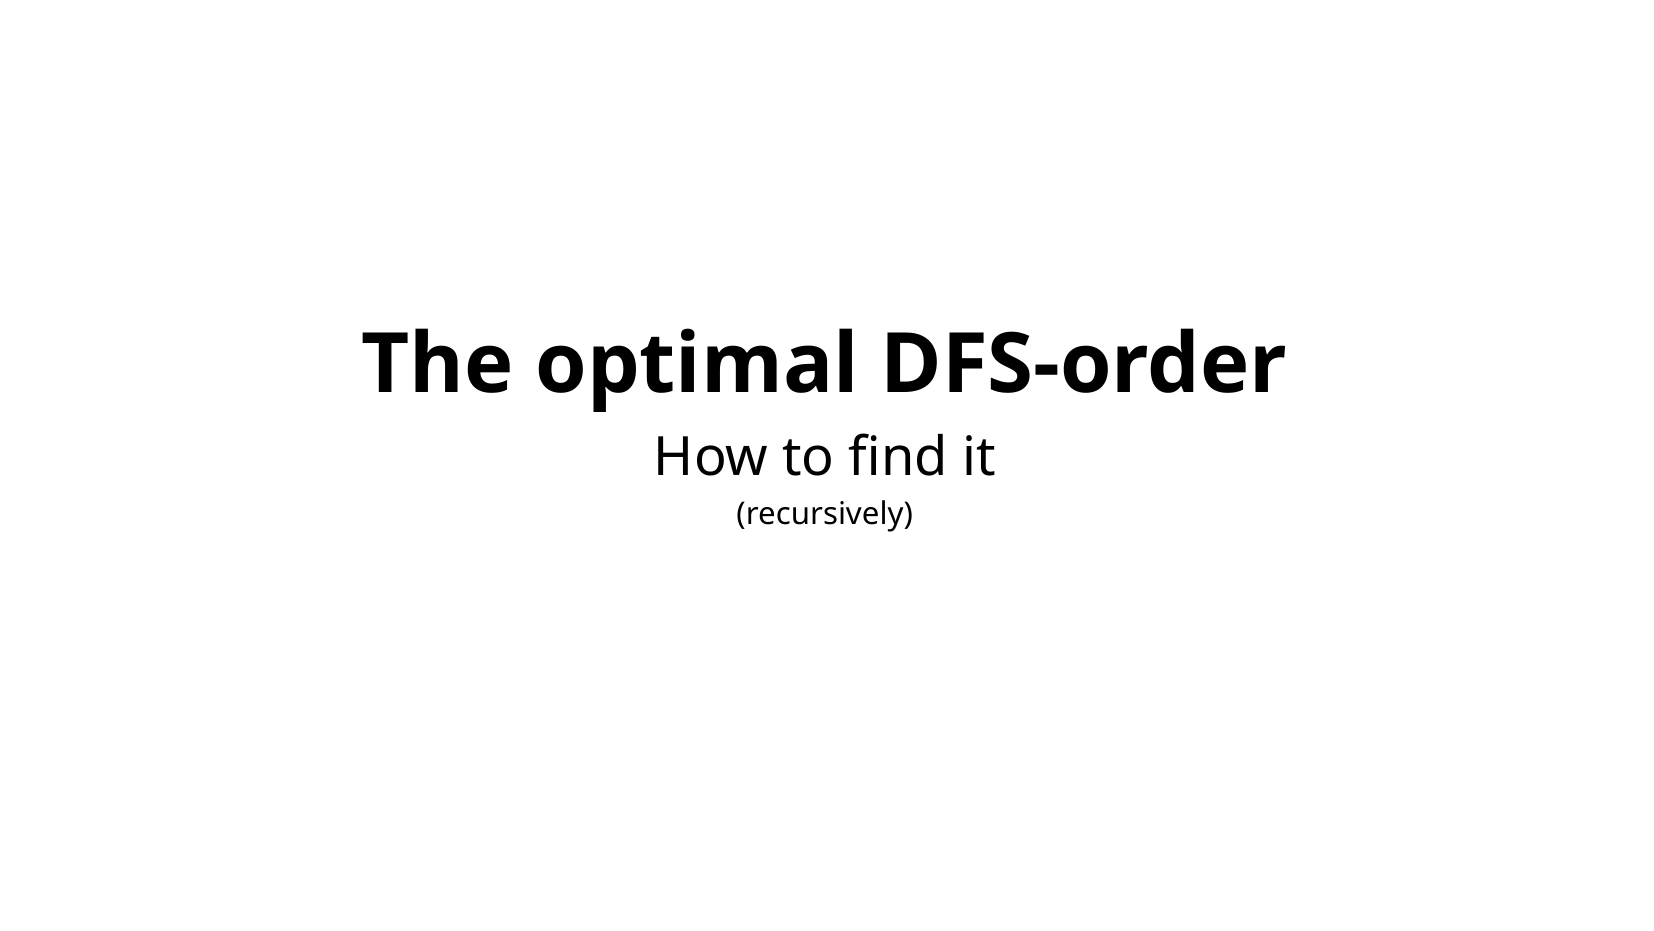

The optimal DFS-order
How to find it
(recursively)